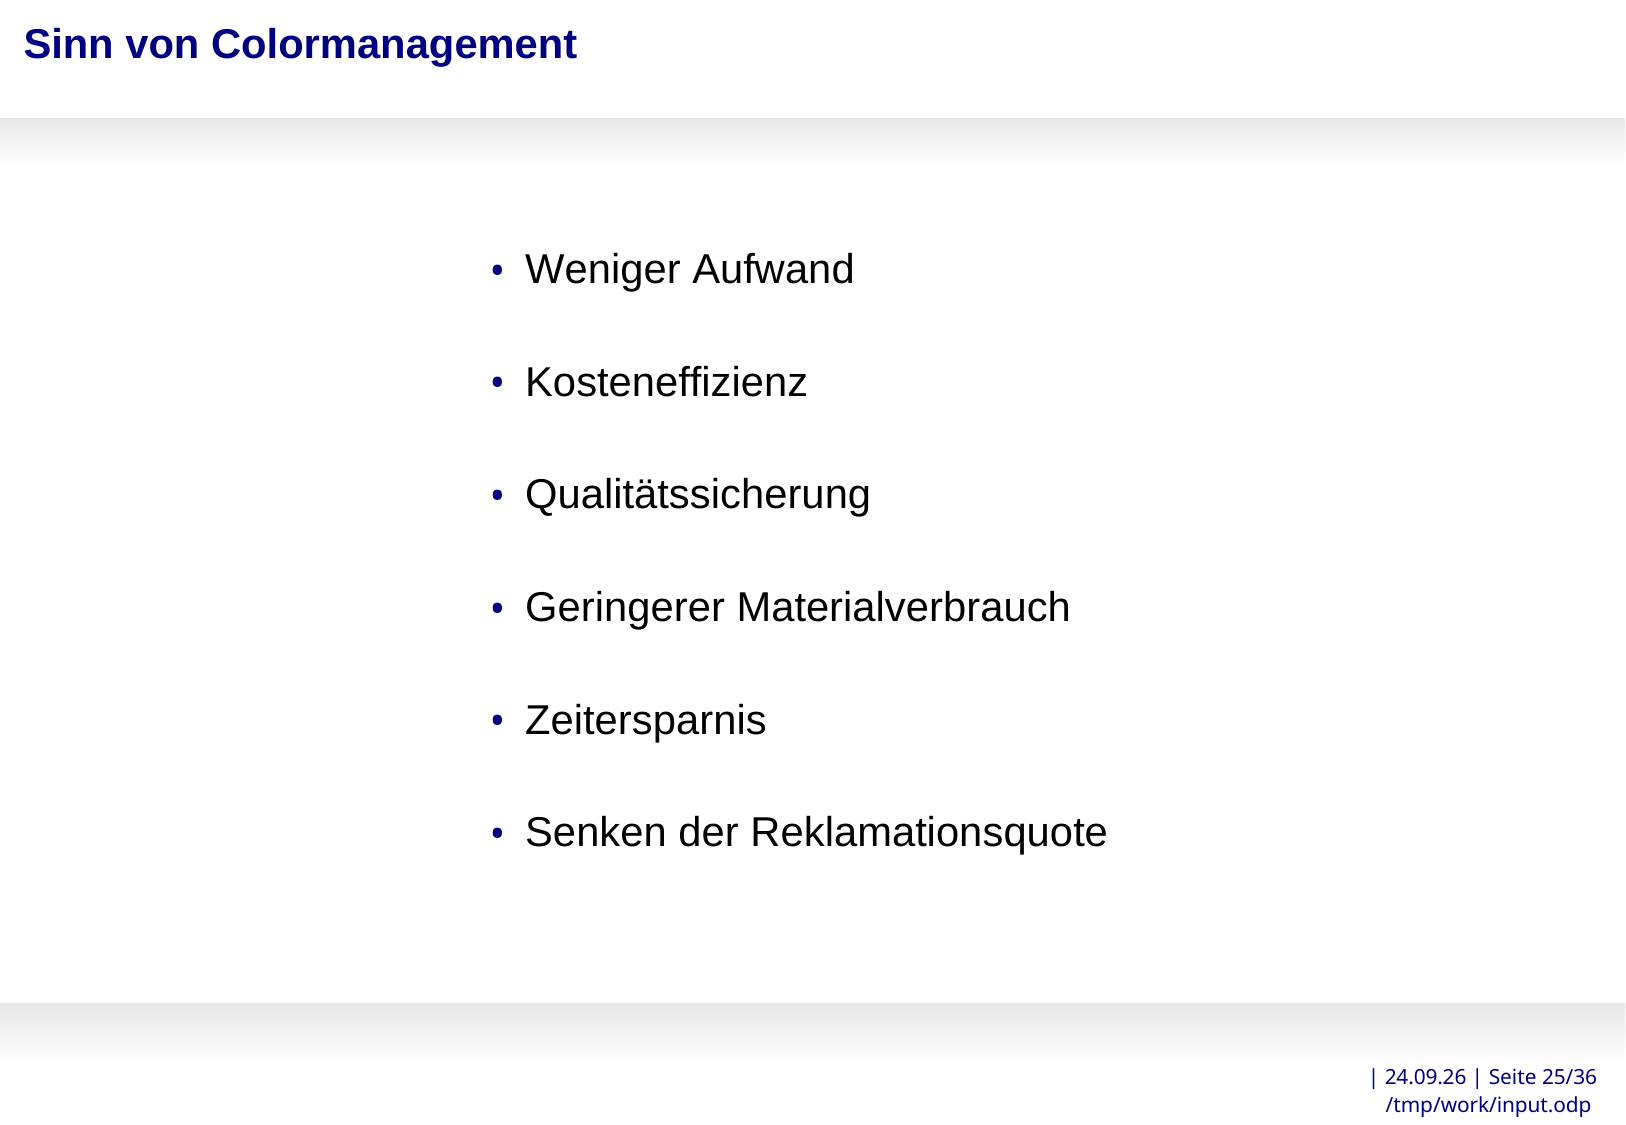

# Sinn von Colormanagement
Weniger Aufwand
Kosteneffizienz
Qualitätssicherung
Geringerer Materialverbrauch
Zeitersparnis
Senken der Reklamationsquote